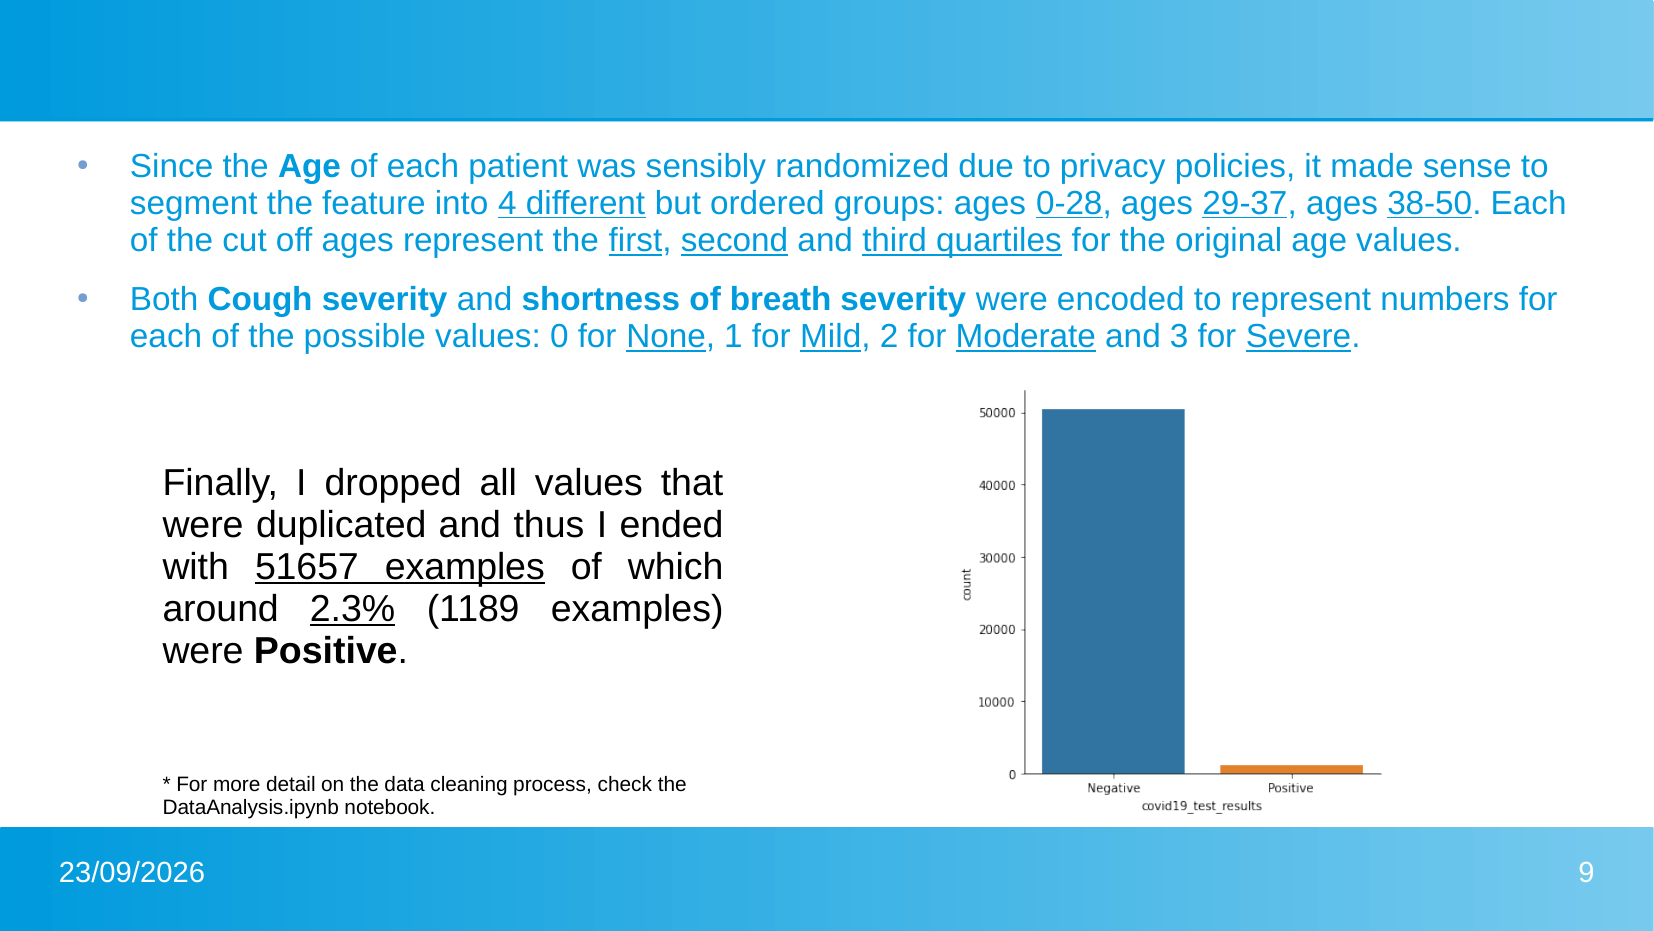

# Since the Age of each patient was sensibly randomized due to privacy policies, it made sense to segment the feature into 4 different but ordered groups: ages 0-28, ages 29-37, ages 38-50. Each of the cut off ages represent the first, second and third quartiles for the original age values.
Both Cough severity and shortness of breath severity were encoded to represent numbers for each of the possible values: 0 for None, 1 for Mild, 2 for Moderate and 3 for Severe.
Finally, I dropped all values that were duplicated and thus I ended with 51657 examples of which around 2.3% (1189 examples) were Positive.
* For more detail on the data cleaning process, check the DataAnalysis.ipynb notebook.
9